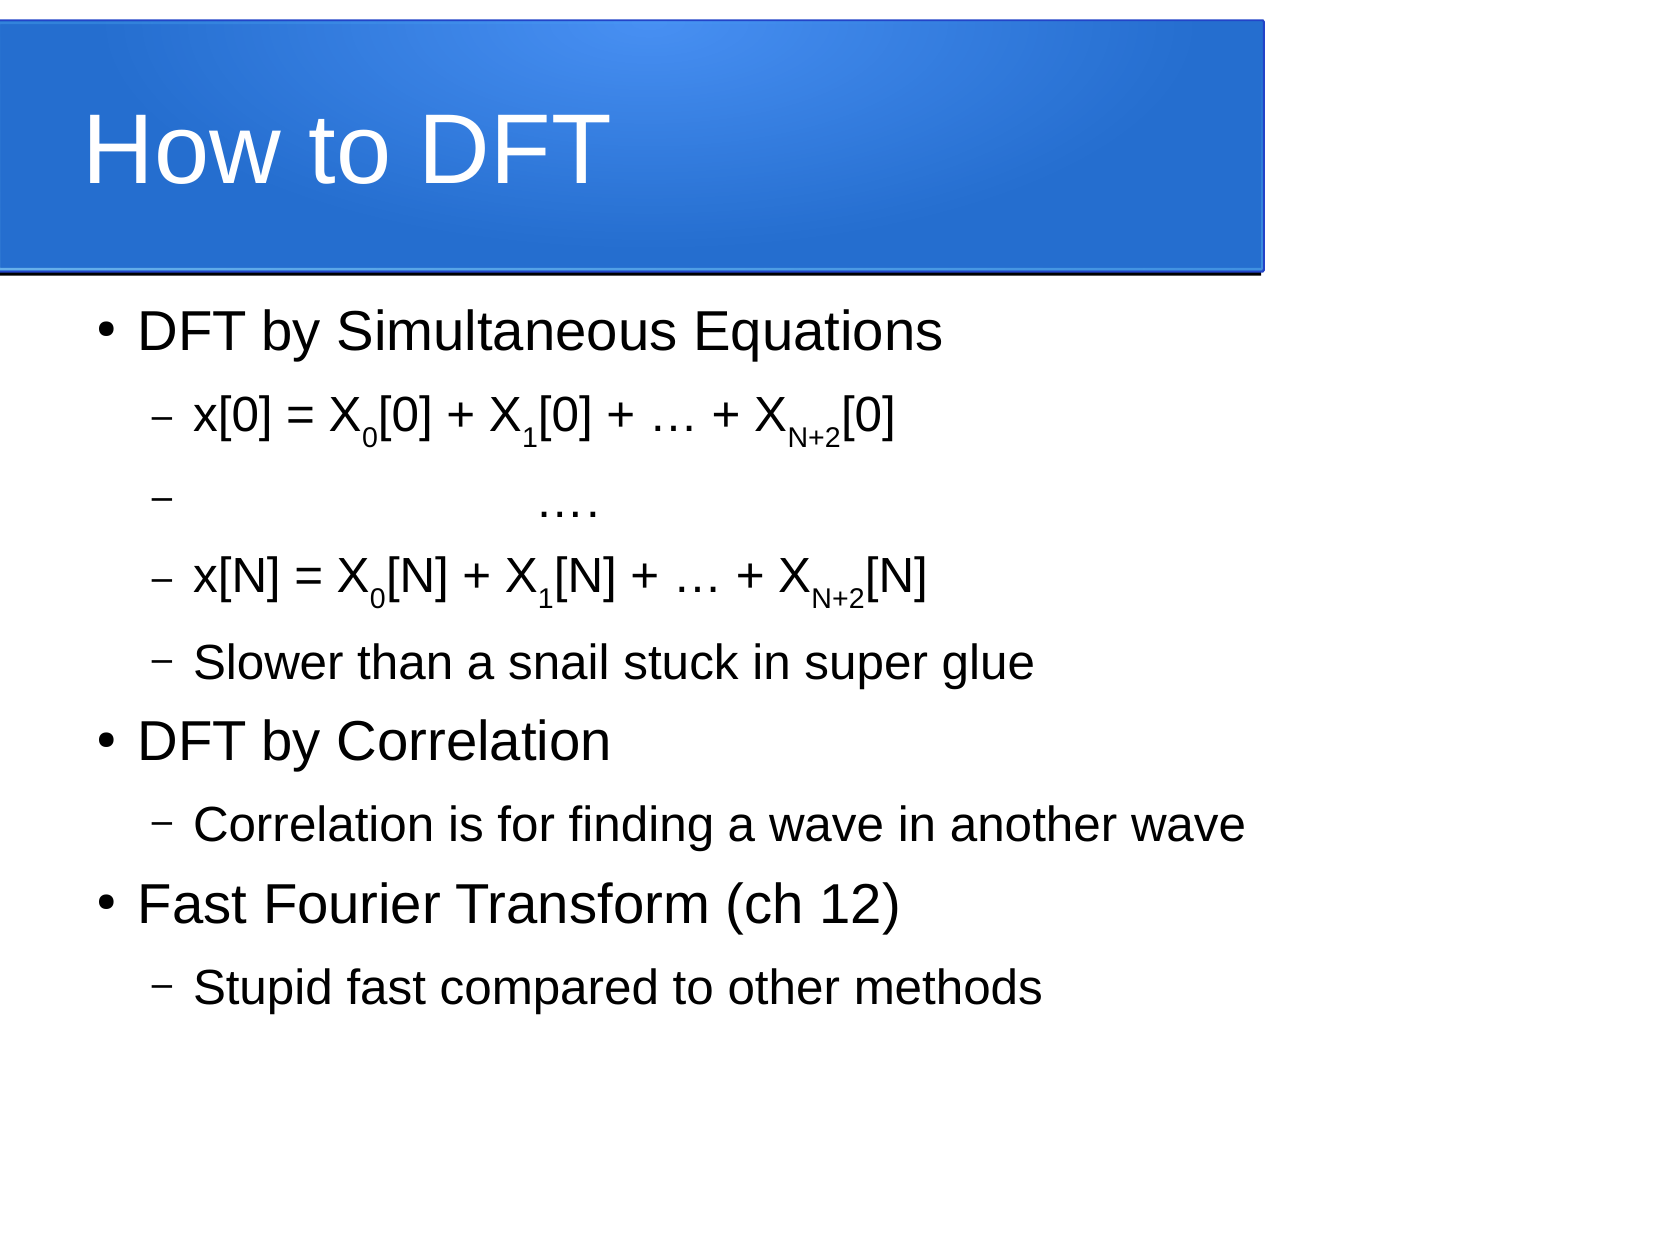

# How to DFT
DFT by Simultaneous Equations
x[0] = X0[0] + X1[0] + … + XN+2[0]
 ….
x[N] = X0[N] + X1[N] + … + XN+2[N]
Slower than a snail stuck in super glue
DFT by Correlation
Correlation is for finding a wave in another wave
Fast Fourier Transform (ch 12)
Stupid fast compared to other methods